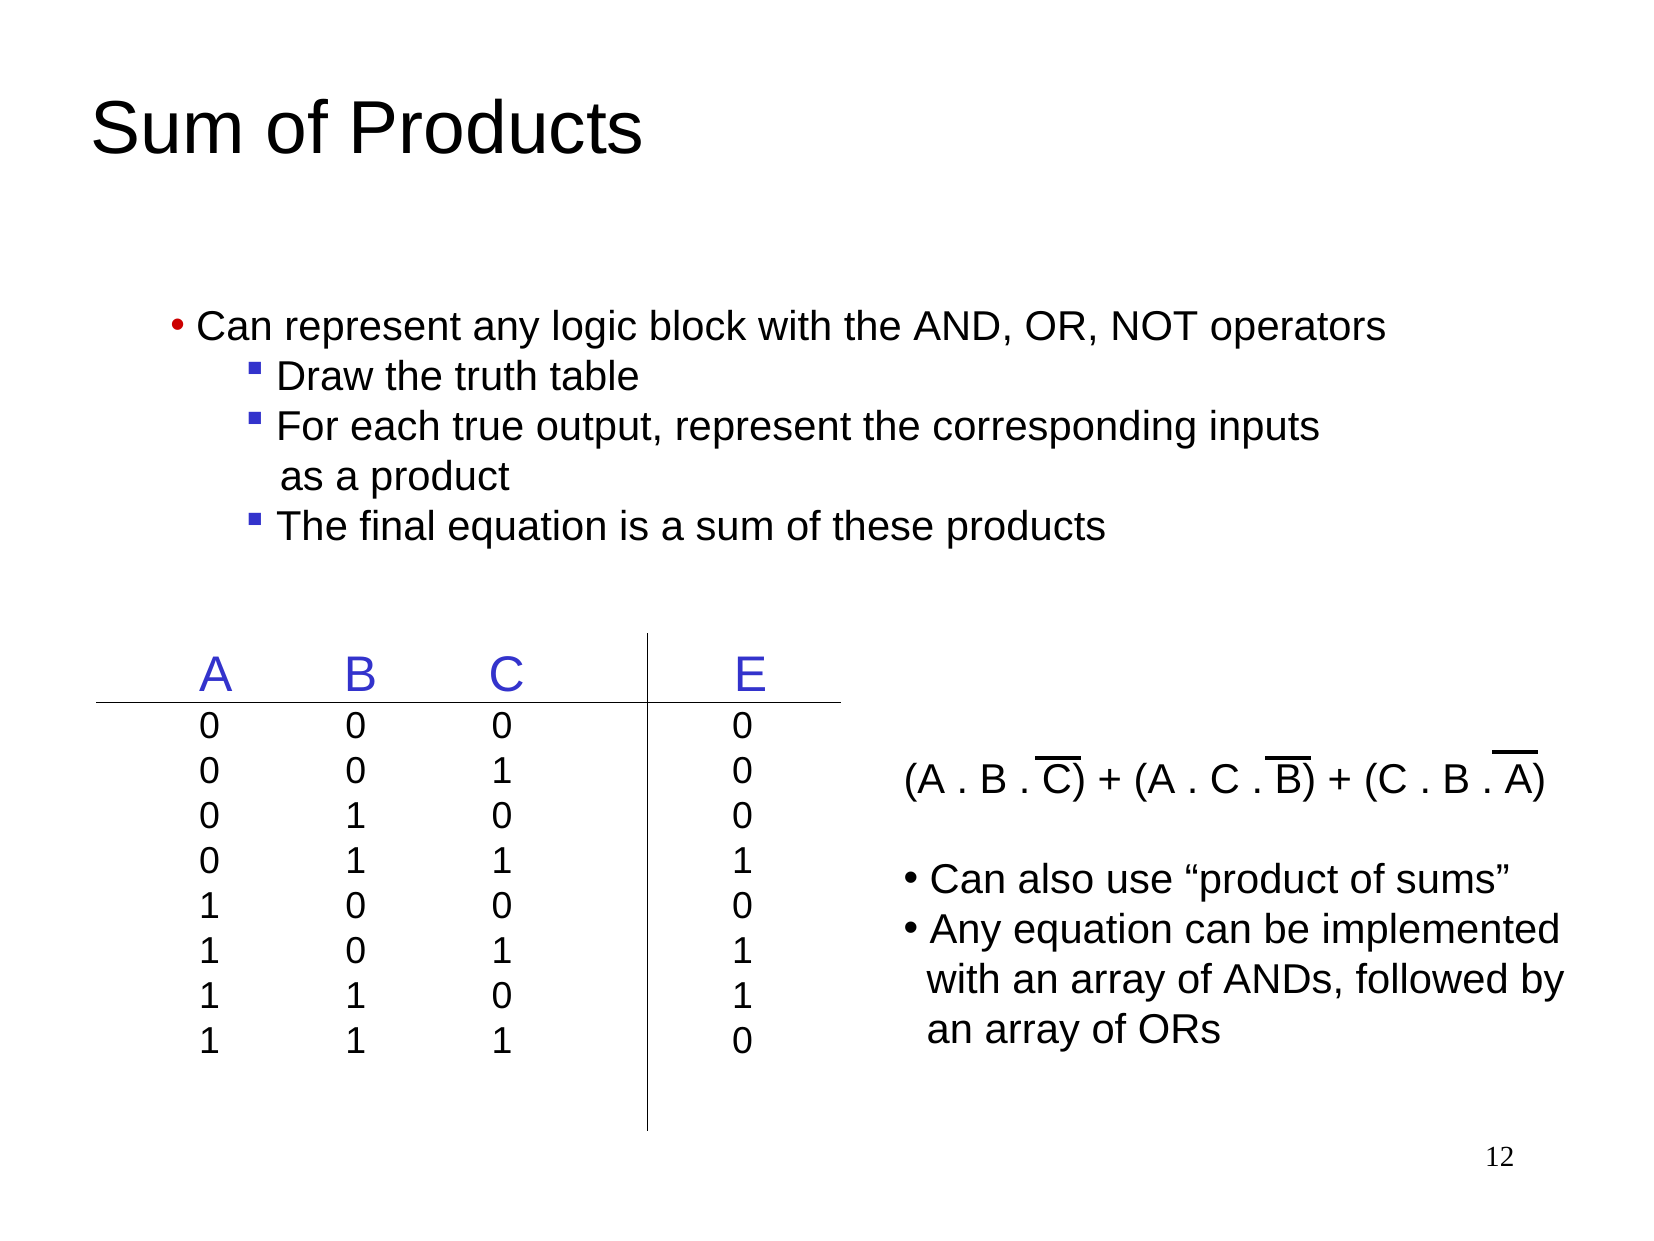

Sum of Products
 Can represent any logic block with the AND, OR, NOT operators
 Draw the truth table
 For each true output, represent the corresponding inputs
 as a product
 The final equation is a sum of these products
 A B C E
 0 0 0 0
 0 0 1 0
 0 1 0 0
 0 1 1 1
 1 0 0 0
 1 0 1 1
 1 1 0 1
 1 1 1 0
(A . B . C) + (A . C . B) + (C . B . A)
 Can also use “product of sums”
 Any equation can be implemented
 with an array of ANDs, followed by
 an array of ORs